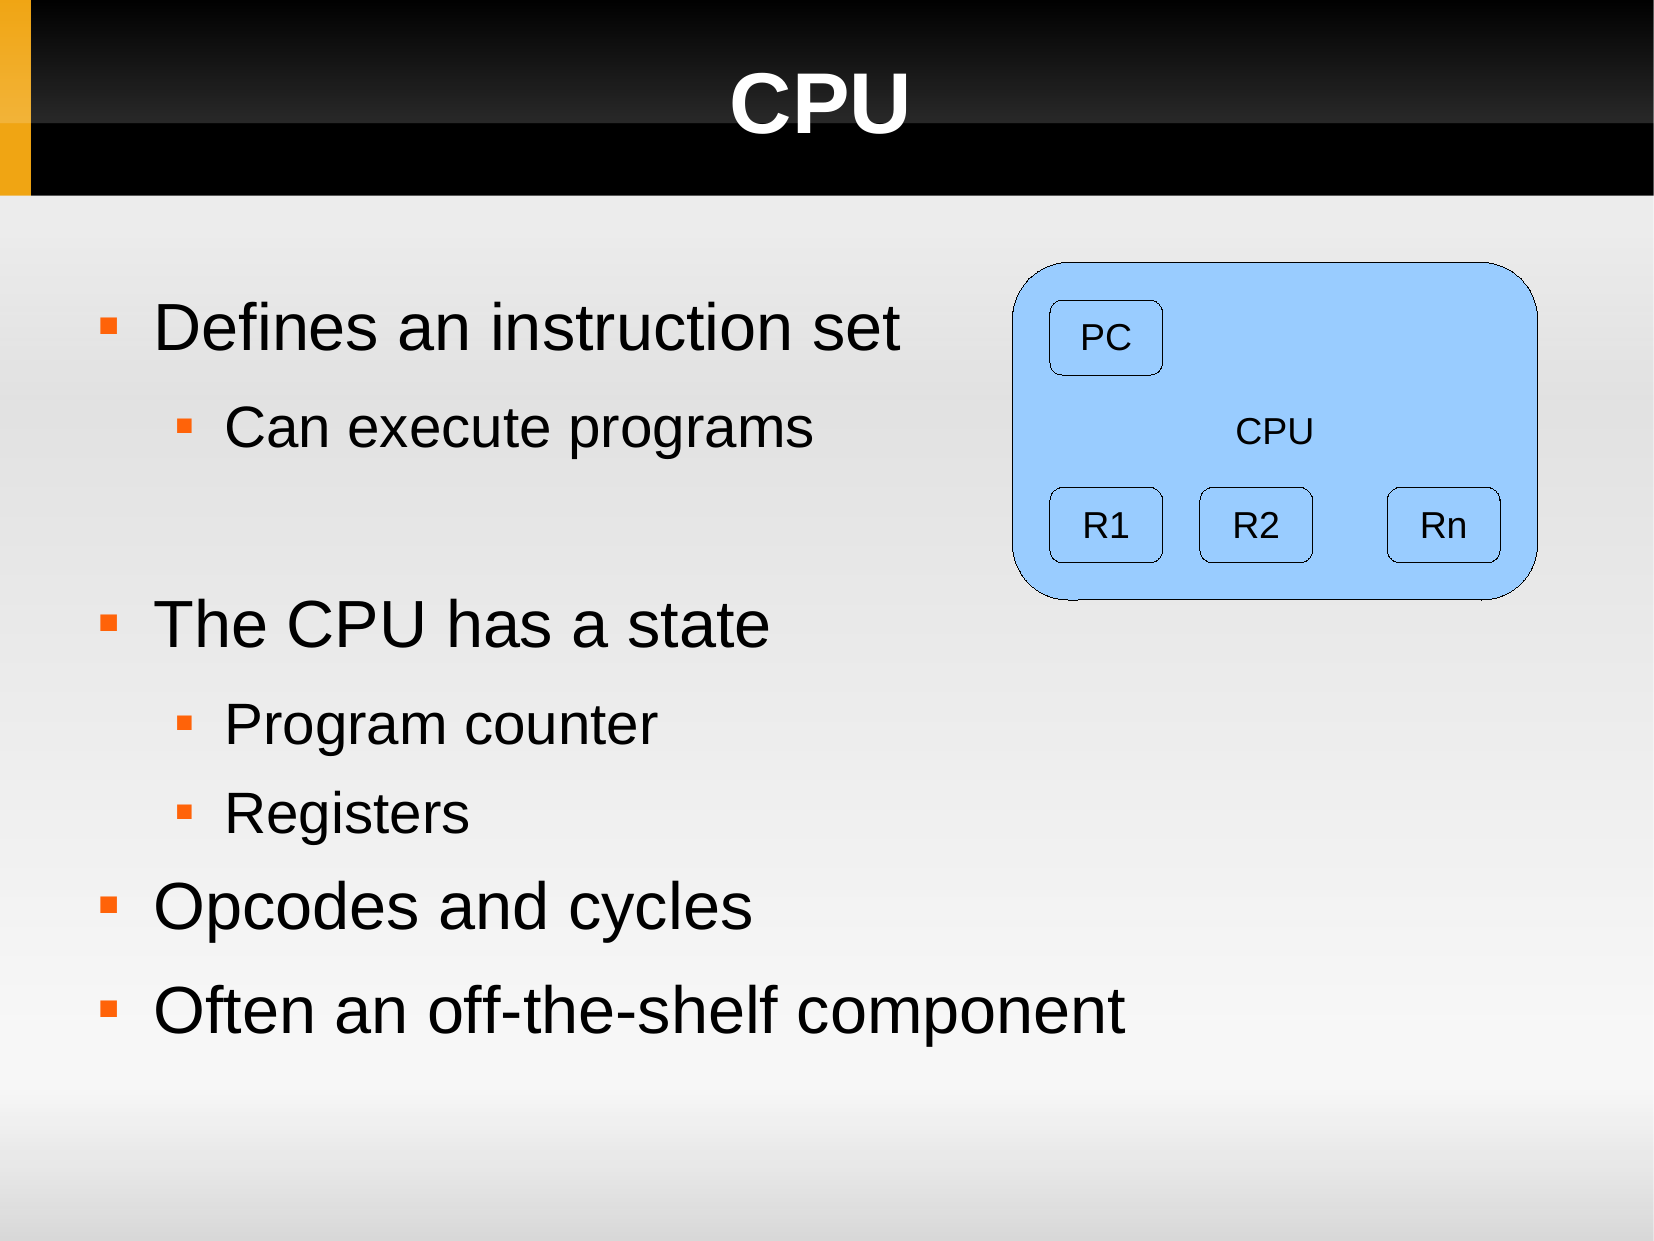

# CPU
CPU
Defines an instruction set
Can execute programs
The CPU has a state
Program counter
Registers
Opcodes and cycles
Often an off-the-shelf component
PC
R1
R2
Rn